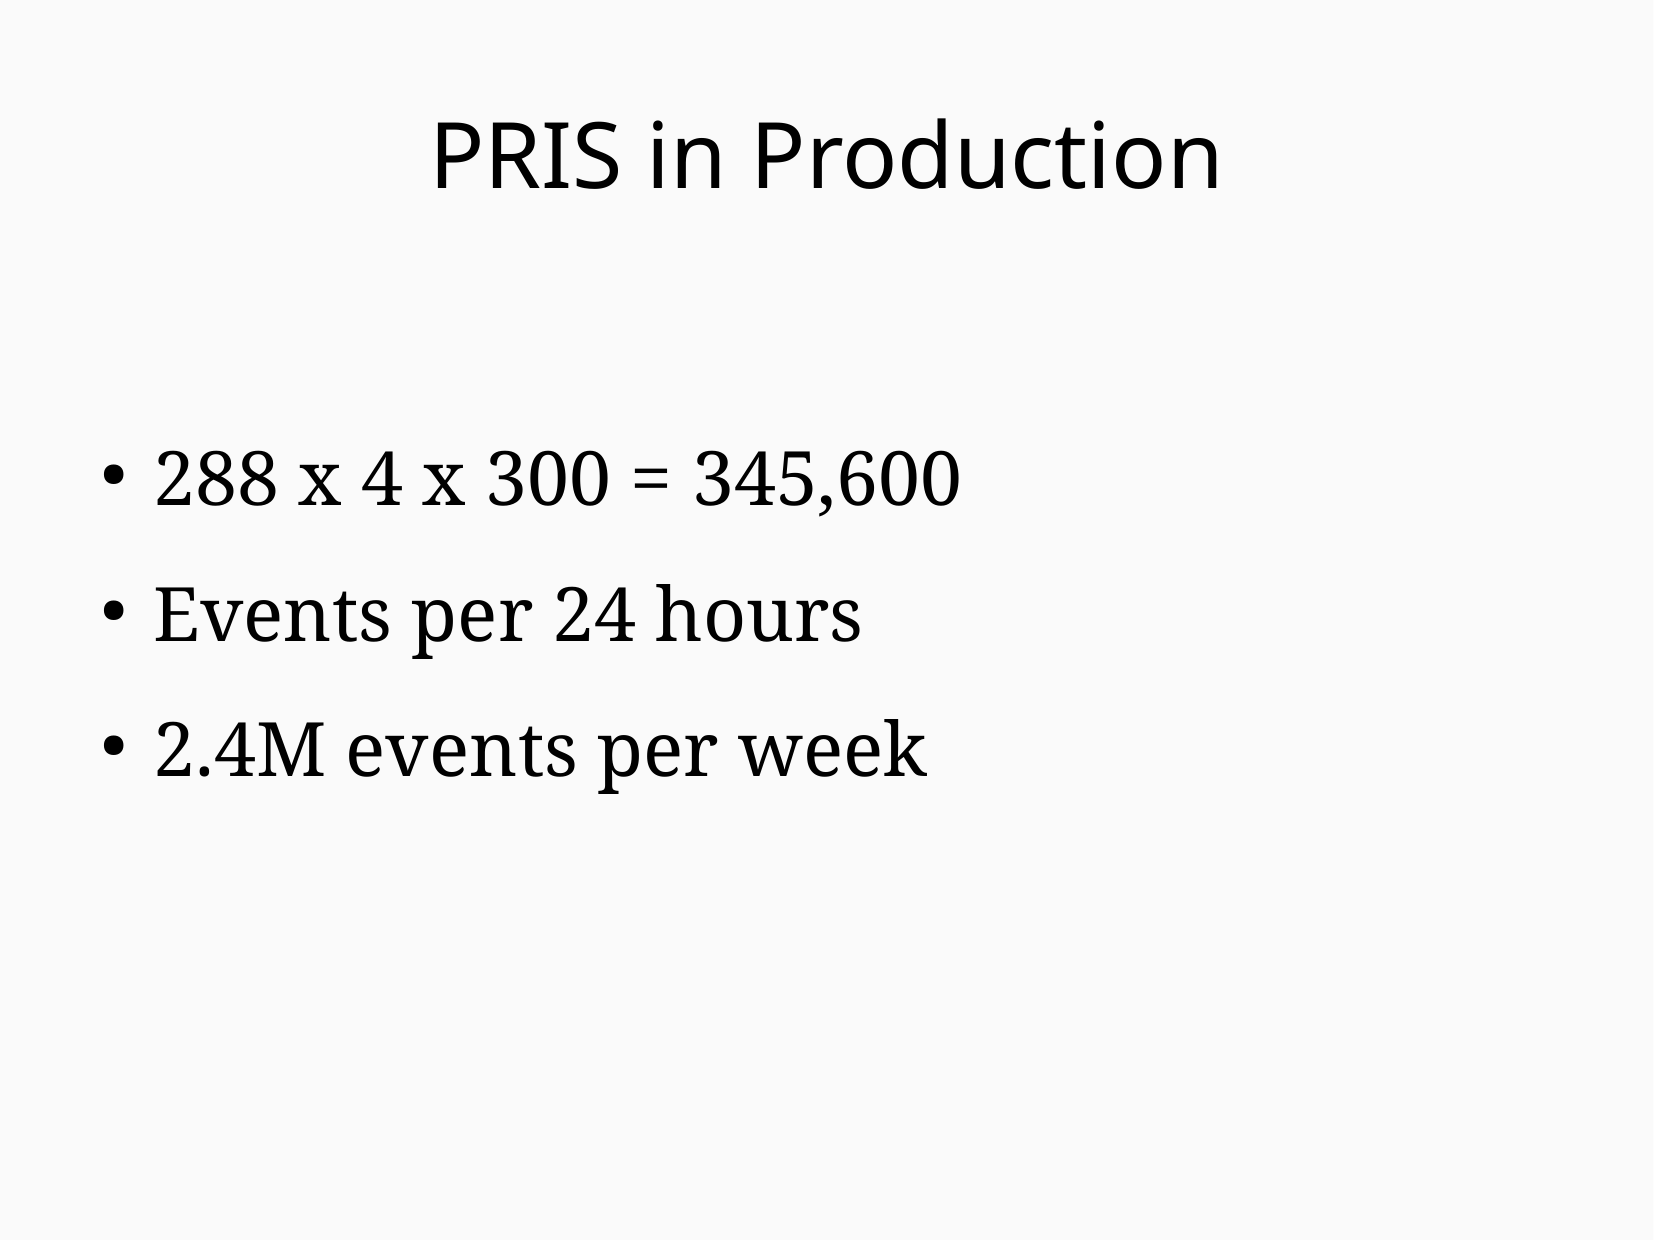

# PRIS in Production
288 x 4 x 300 = 345,600
Events per 24 hours
2.4M events per week